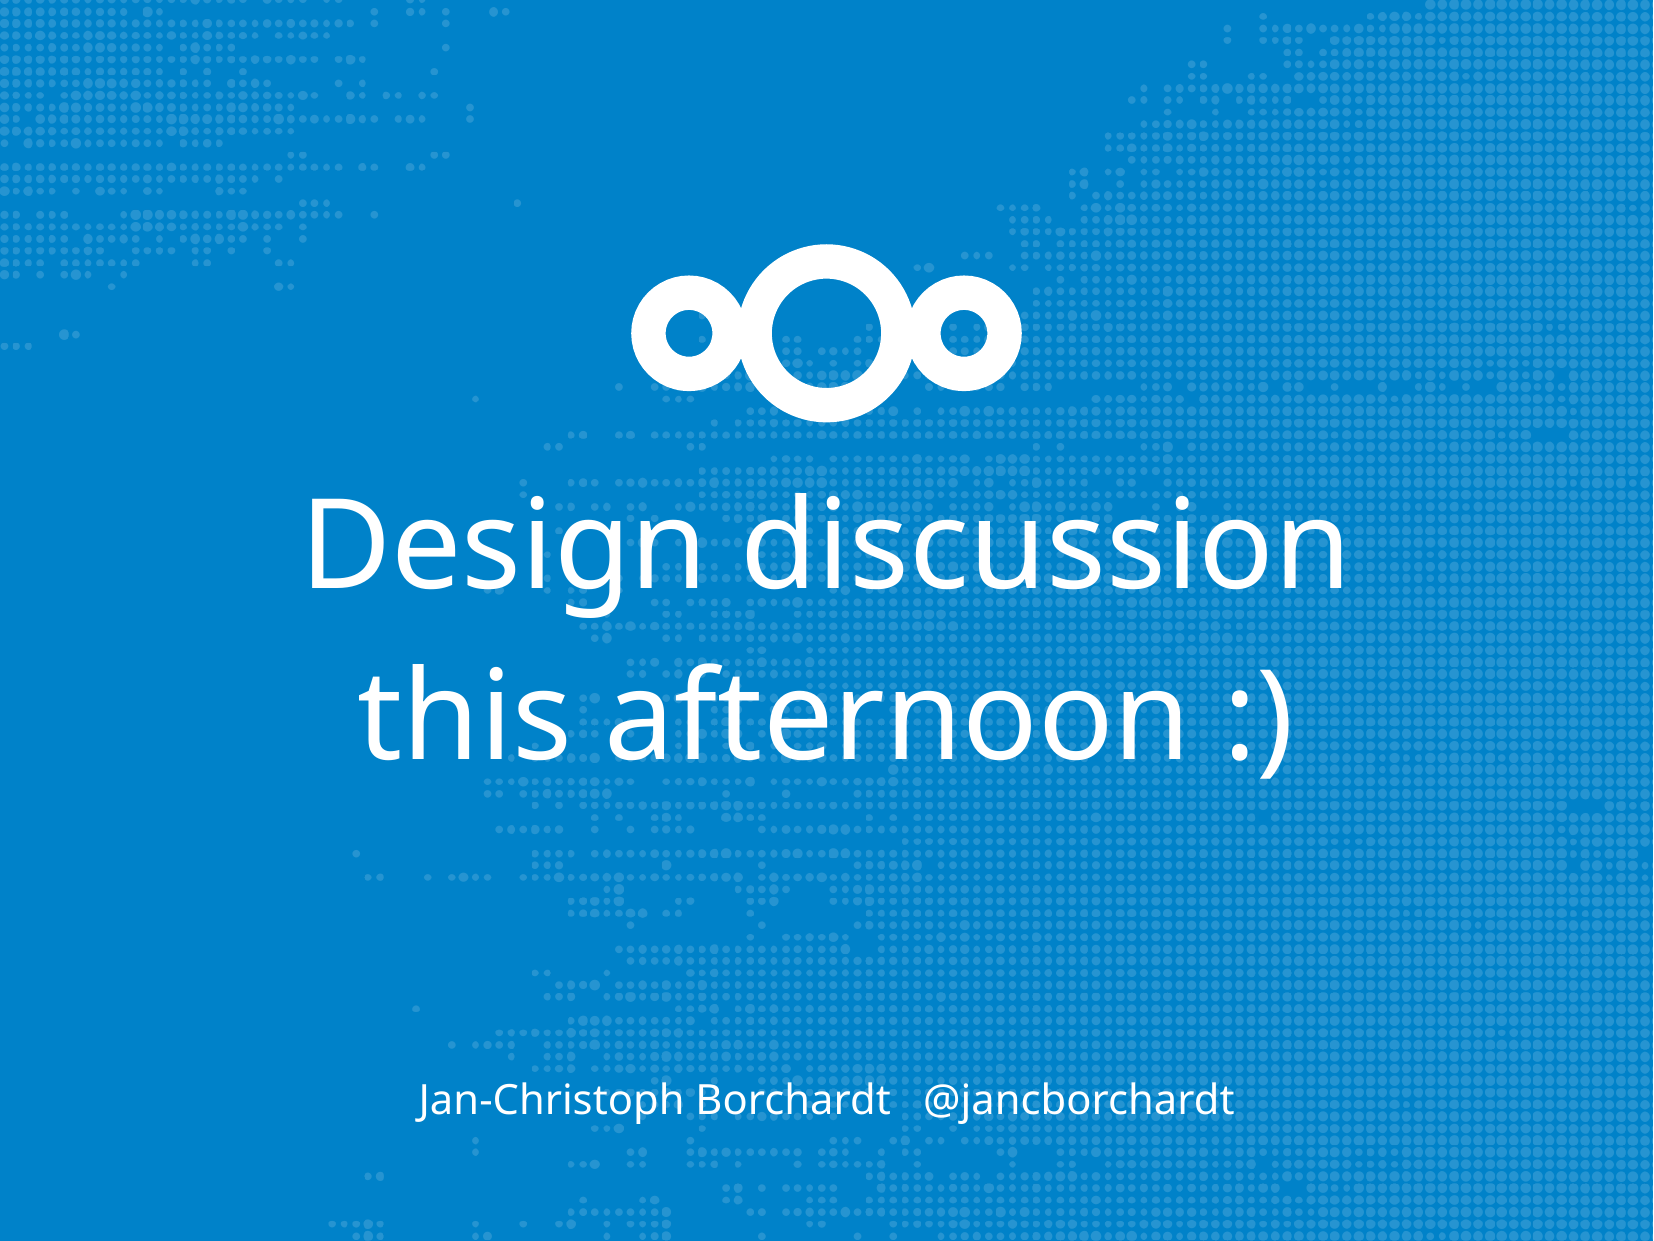

# Design discussion this afternoon :)
Jan-Christoph Borchardt @jancborchardt